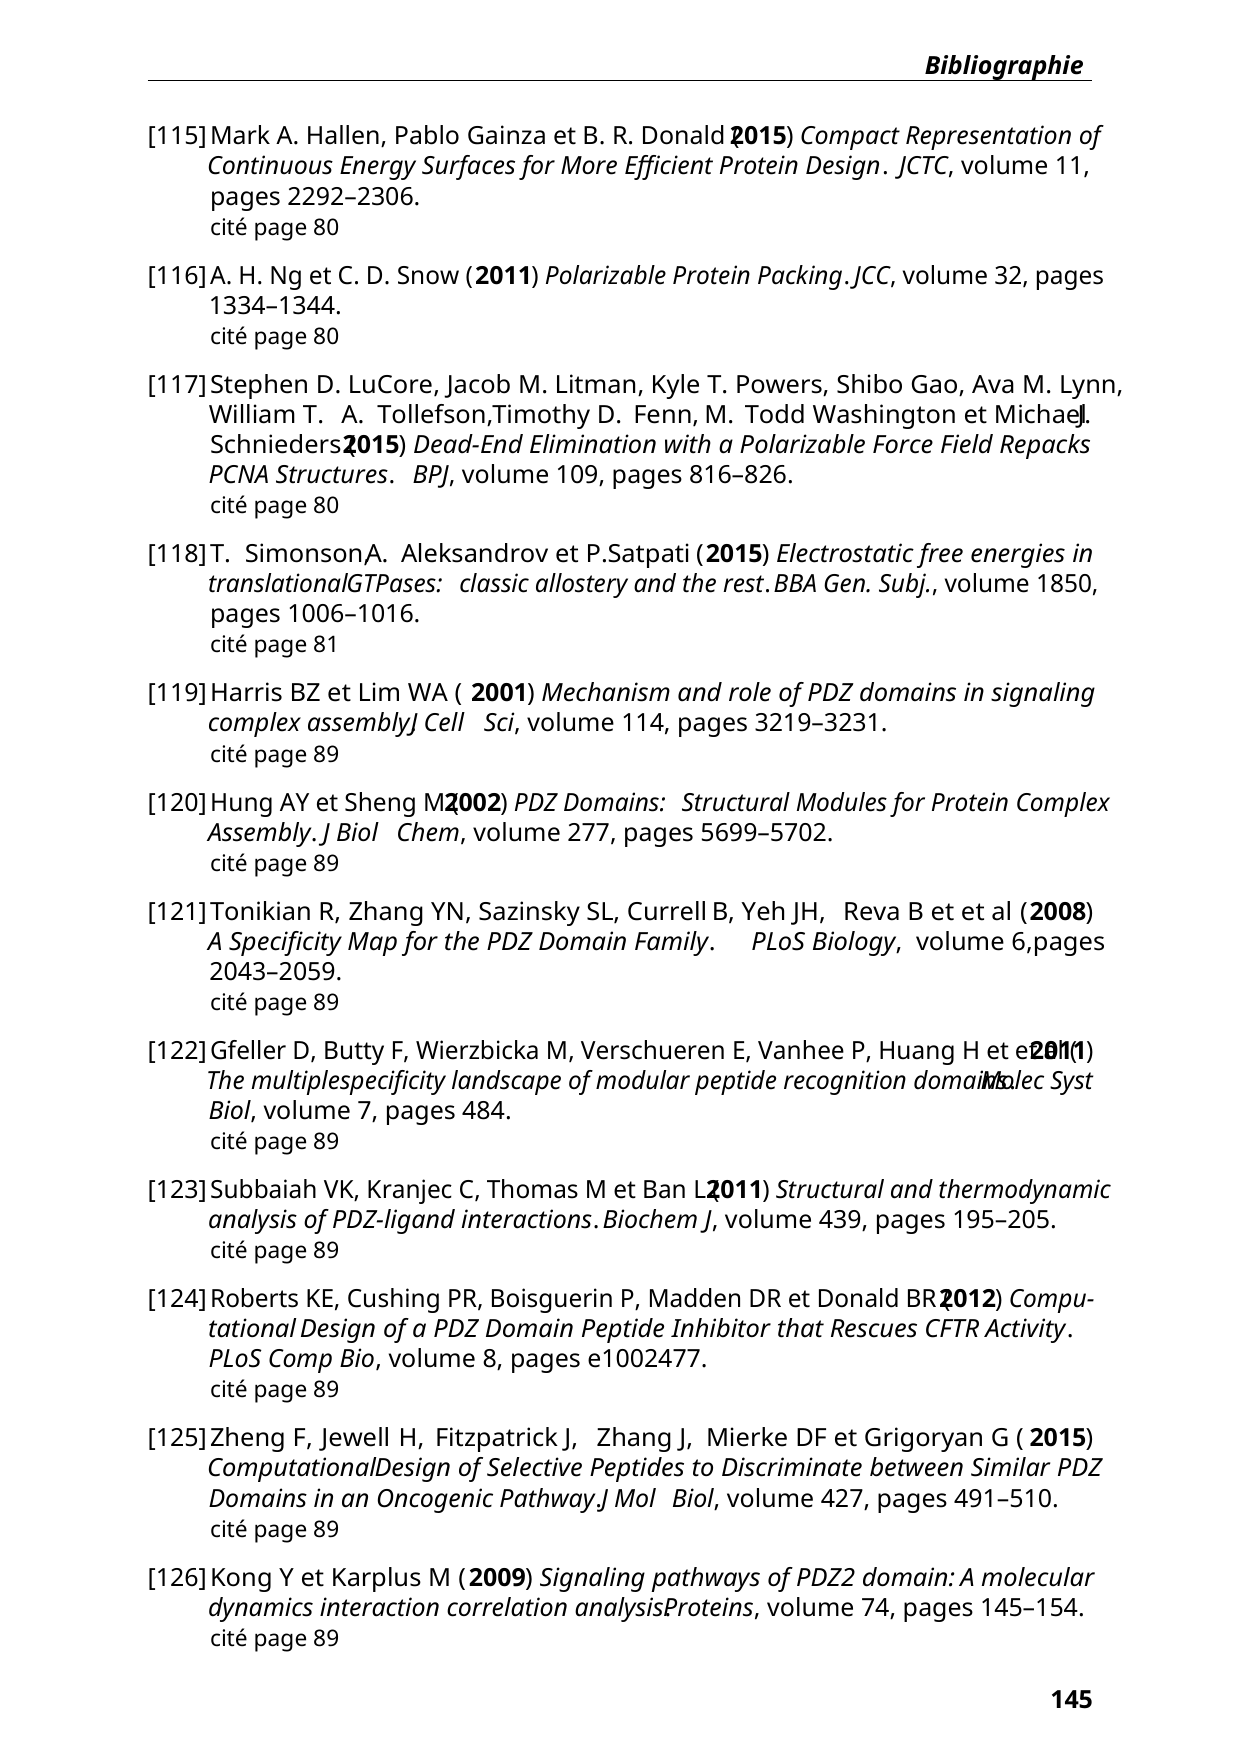

Bibliographie
[115]
Mark A. Hallen, Pablo Gainza et B. R. Donald (
2015
) Compact Representation of
Continuous Energy Surfaces for More Efficient Protein Design.
JCTC, volume 11,
pages 2292–2306.
cité page 80
[116]
A. H. Ng et C. D. Snow (
2011
) Polarizable Protein Packing.
JCC, volume 32, pages
1334–1344.
cité page 80
[117]
Stephen D. LuCore, Jacob M. Litman, Kyle T. Powers, Shibo Gao, Ava M. Lynn,
William T.
A.
Tollefson,
Timothy D.
Fenn,
M.
Todd Washington et Michael
J.
Schnieders (
2015
) Dead-End Elimination with a Polarizable Force Field Repacks
PCNA Structures.
BPJ, volume 109, pages 816–826.
cité page 80
[118]
T.
Simonson,
A.
Aleksandrov et P.
Satpati
(
2015
) Electrostatic free energies in
translational
GTPases:
classic allostery and the rest.
BBA Gen. Subj., volume 1850,
pages 1006–1016.
cité page 81
[119]
Harris BZ et Lim WA (
2001
) Mechanism and role of PDZ domains in signaling
complex assembly.
J Cell
Sci, volume 114, pages 3219–3231.
cité page 89
[120]
Hung AY et Sheng M (
2002
) PDZ Domains:
Structural Modules for Protein Complex
Assembly.
J Biol
Chem, volume 277, pages 5699–5702.
cité page 89
[121]
Tonikian R,
Zhang YN, Sazinsky SL, Currell
B, Yeh JH,
Reva B et et al
(
2008
)
A Specificity Map for the PDZ Domain Family.
PLoS Biology,
volume 6,
pages
2043–2059.
cité page 89
[122]
Gfeller D, Butty F, Wierzbicka M, Verschueren E, Vanhee P, Huang H et et al (
2011
)
The multiplespecificity landscape of modular peptide recognition domains.
Molec Syst
Biol, volume 7, pages 484.
cité page 89
[123]
Subbaiah VK, Kranjec C, Thomas M et Ban L (
2011
) Structural and thermodynamic
analysis of PDZ-ligand interactions.
Biochem J, volume 439, pages 195–205.
cité page 89
[124]
Roberts KE, Cushing PR, Boisguerin P, Madden DR et Donald BR (
2012
) Compu-
tational
Design of a PDZ Domain Peptide Inhibitor that Rescues CFTR Activity.
PLoS Comp Bio, volume 8, pages e1002477.
cité page 89
[125]
Zheng F,
Jewell
H,
Fitzpatrick J,
Zhang J,
Mierke DF et Grigoryan G (
2015
)
Computational
Design of Selective Peptides to Discriminate between Similar PDZ
Domains in an Oncogenic Pathway.
J Mol
Biol, volume 427, pages 491–510.
cité page 89
[126]
Kong Y et Karplus M (
2009
) Signaling pathways of PDZ2 domain:
A molecular
dynamics interaction correlation analysis.
Proteins, volume 74, pages 145–154.
cité page 89
145